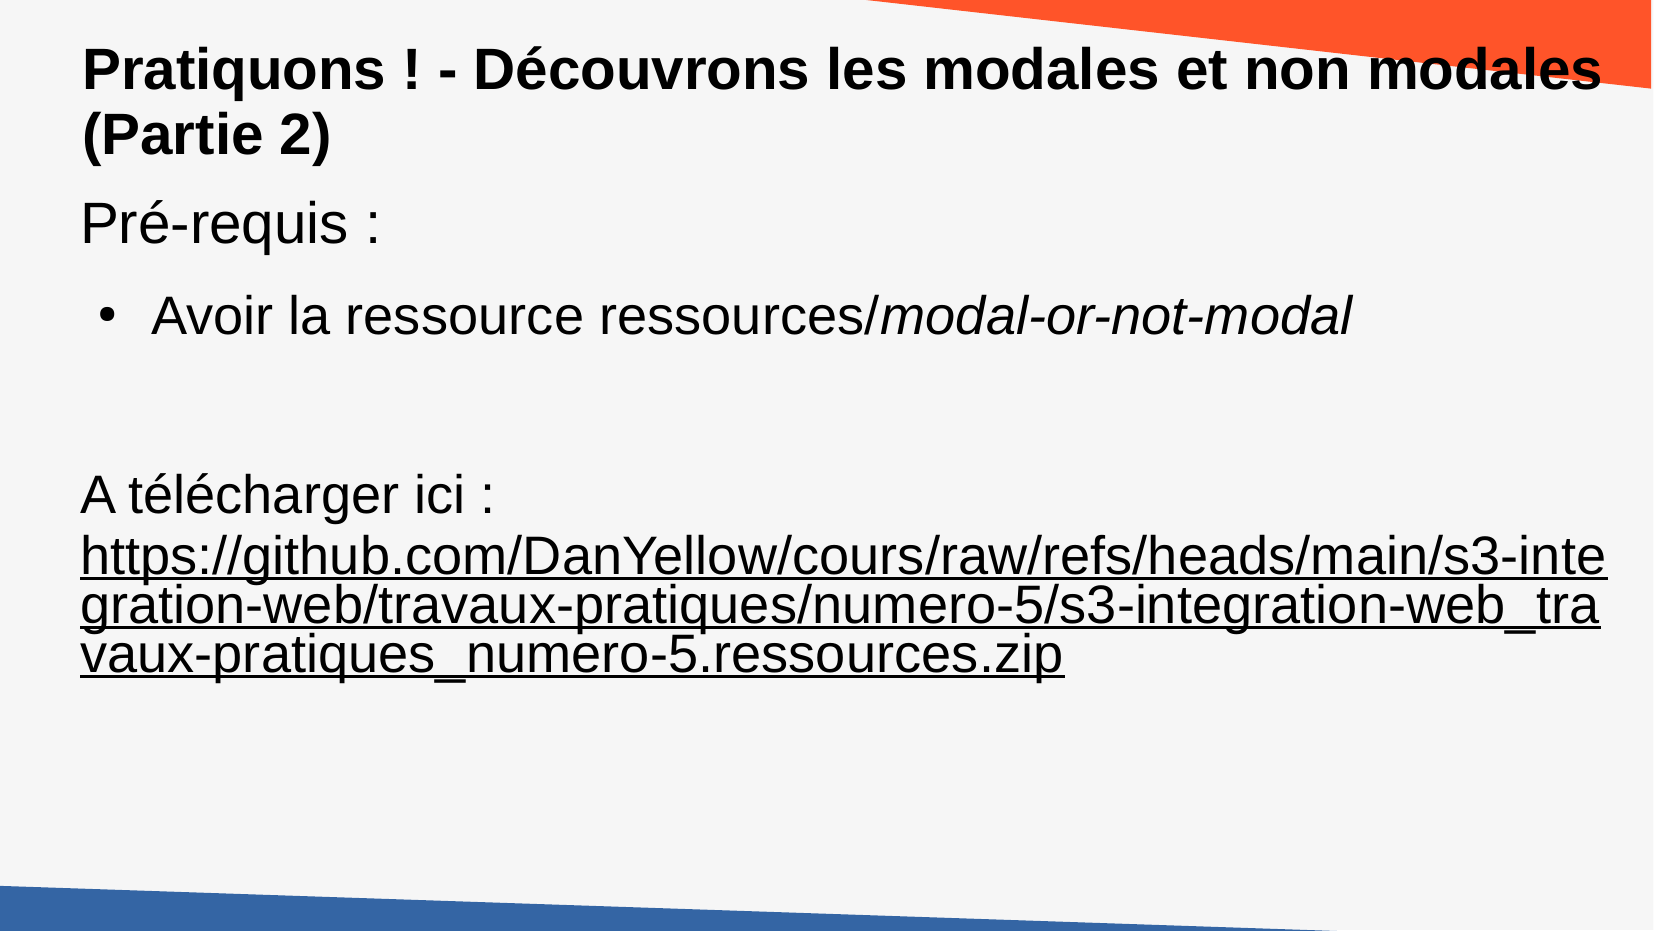

# Pratiquons ! - Découvrons les modales et non modales (Partie 2)
Pré-requis :
Avoir la ressource ressources/modal-or-not-modal
A télécharger ici : https://github.com/DanYellow/cours/raw/refs/heads/main/s3-integration-web/travaux-pratiques/numero-5/s3-integration-web_travaux-pratiques_numero-5.ressources.zip